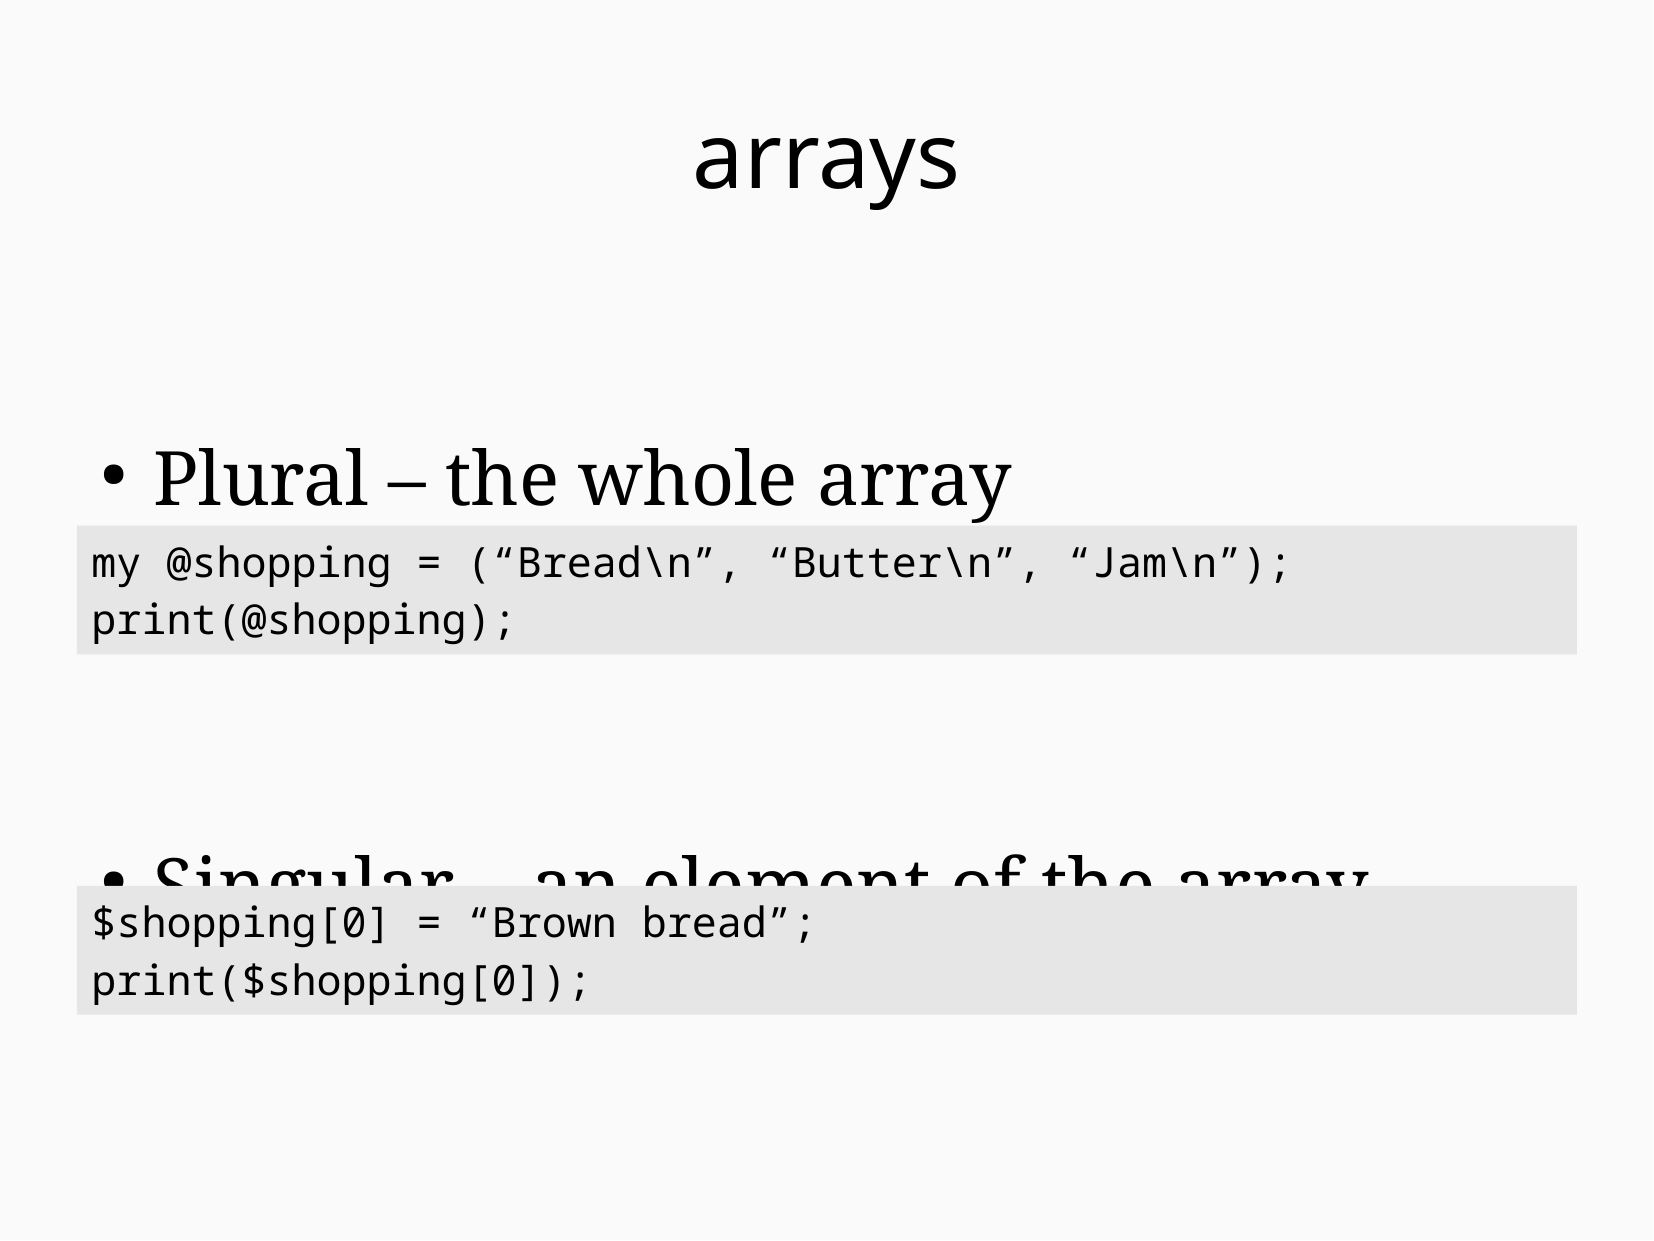

# arrays
Plural – the whole array
Singular – an element of the array
my @shopping = (“Bread\n”, “Butter\n”, “Jam\n”);
print(@shopping);
$shopping[0] = “Brown bread”;
print($shopping[0]);